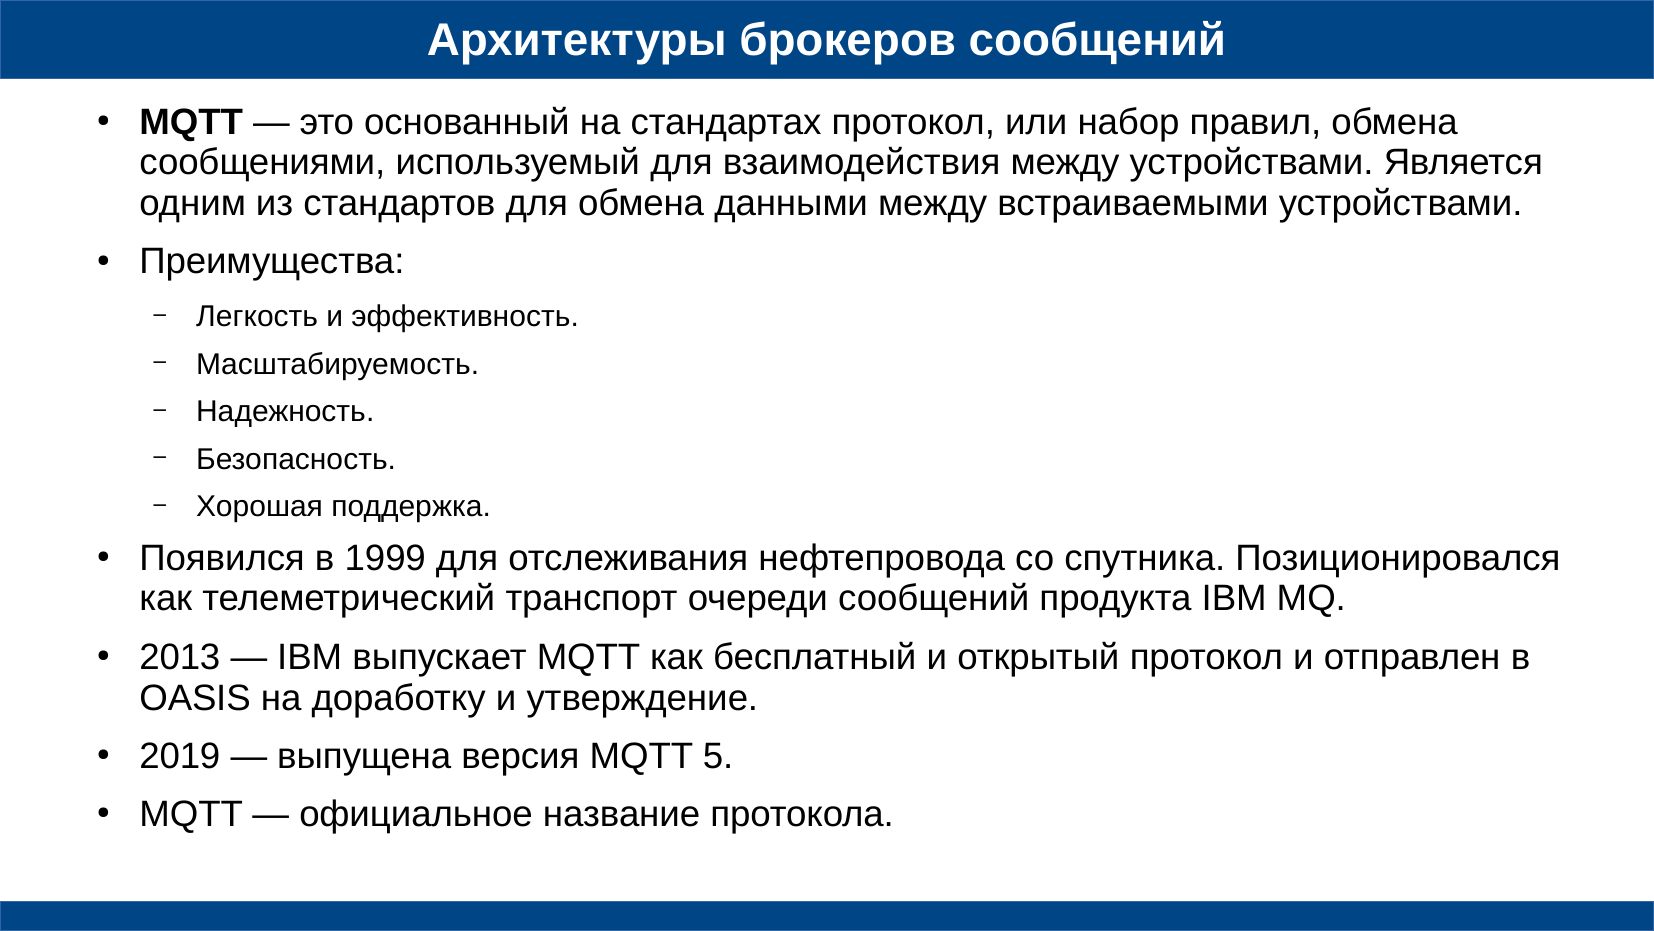

# Архитектуры брокеров сообщений
MQTT — это основанный на стандартах протокол, или набор правил, обмена сообщениями, используемый для взаимодействия между устройствами. Является одним из стандартов для обмена данными между встраиваемыми устройствами.
Преимущества:
Легкость и эффективность.
Масштабируемость.
Надежность.
Безопасность.
Хорошая поддержка.
Появился в 1999 для отслеживания нефтепровода со спутника. Позиционировался как телеметрический транспорт очереди сообщений продукта IBM MQ.
2013 — IBM выпускает MQTT как бесплатный и открытый протокол и отправлен в OASIS на доработку и утверждение.
2019 — выпущена версия MQTT 5.
MQTT — официальное название протокола.